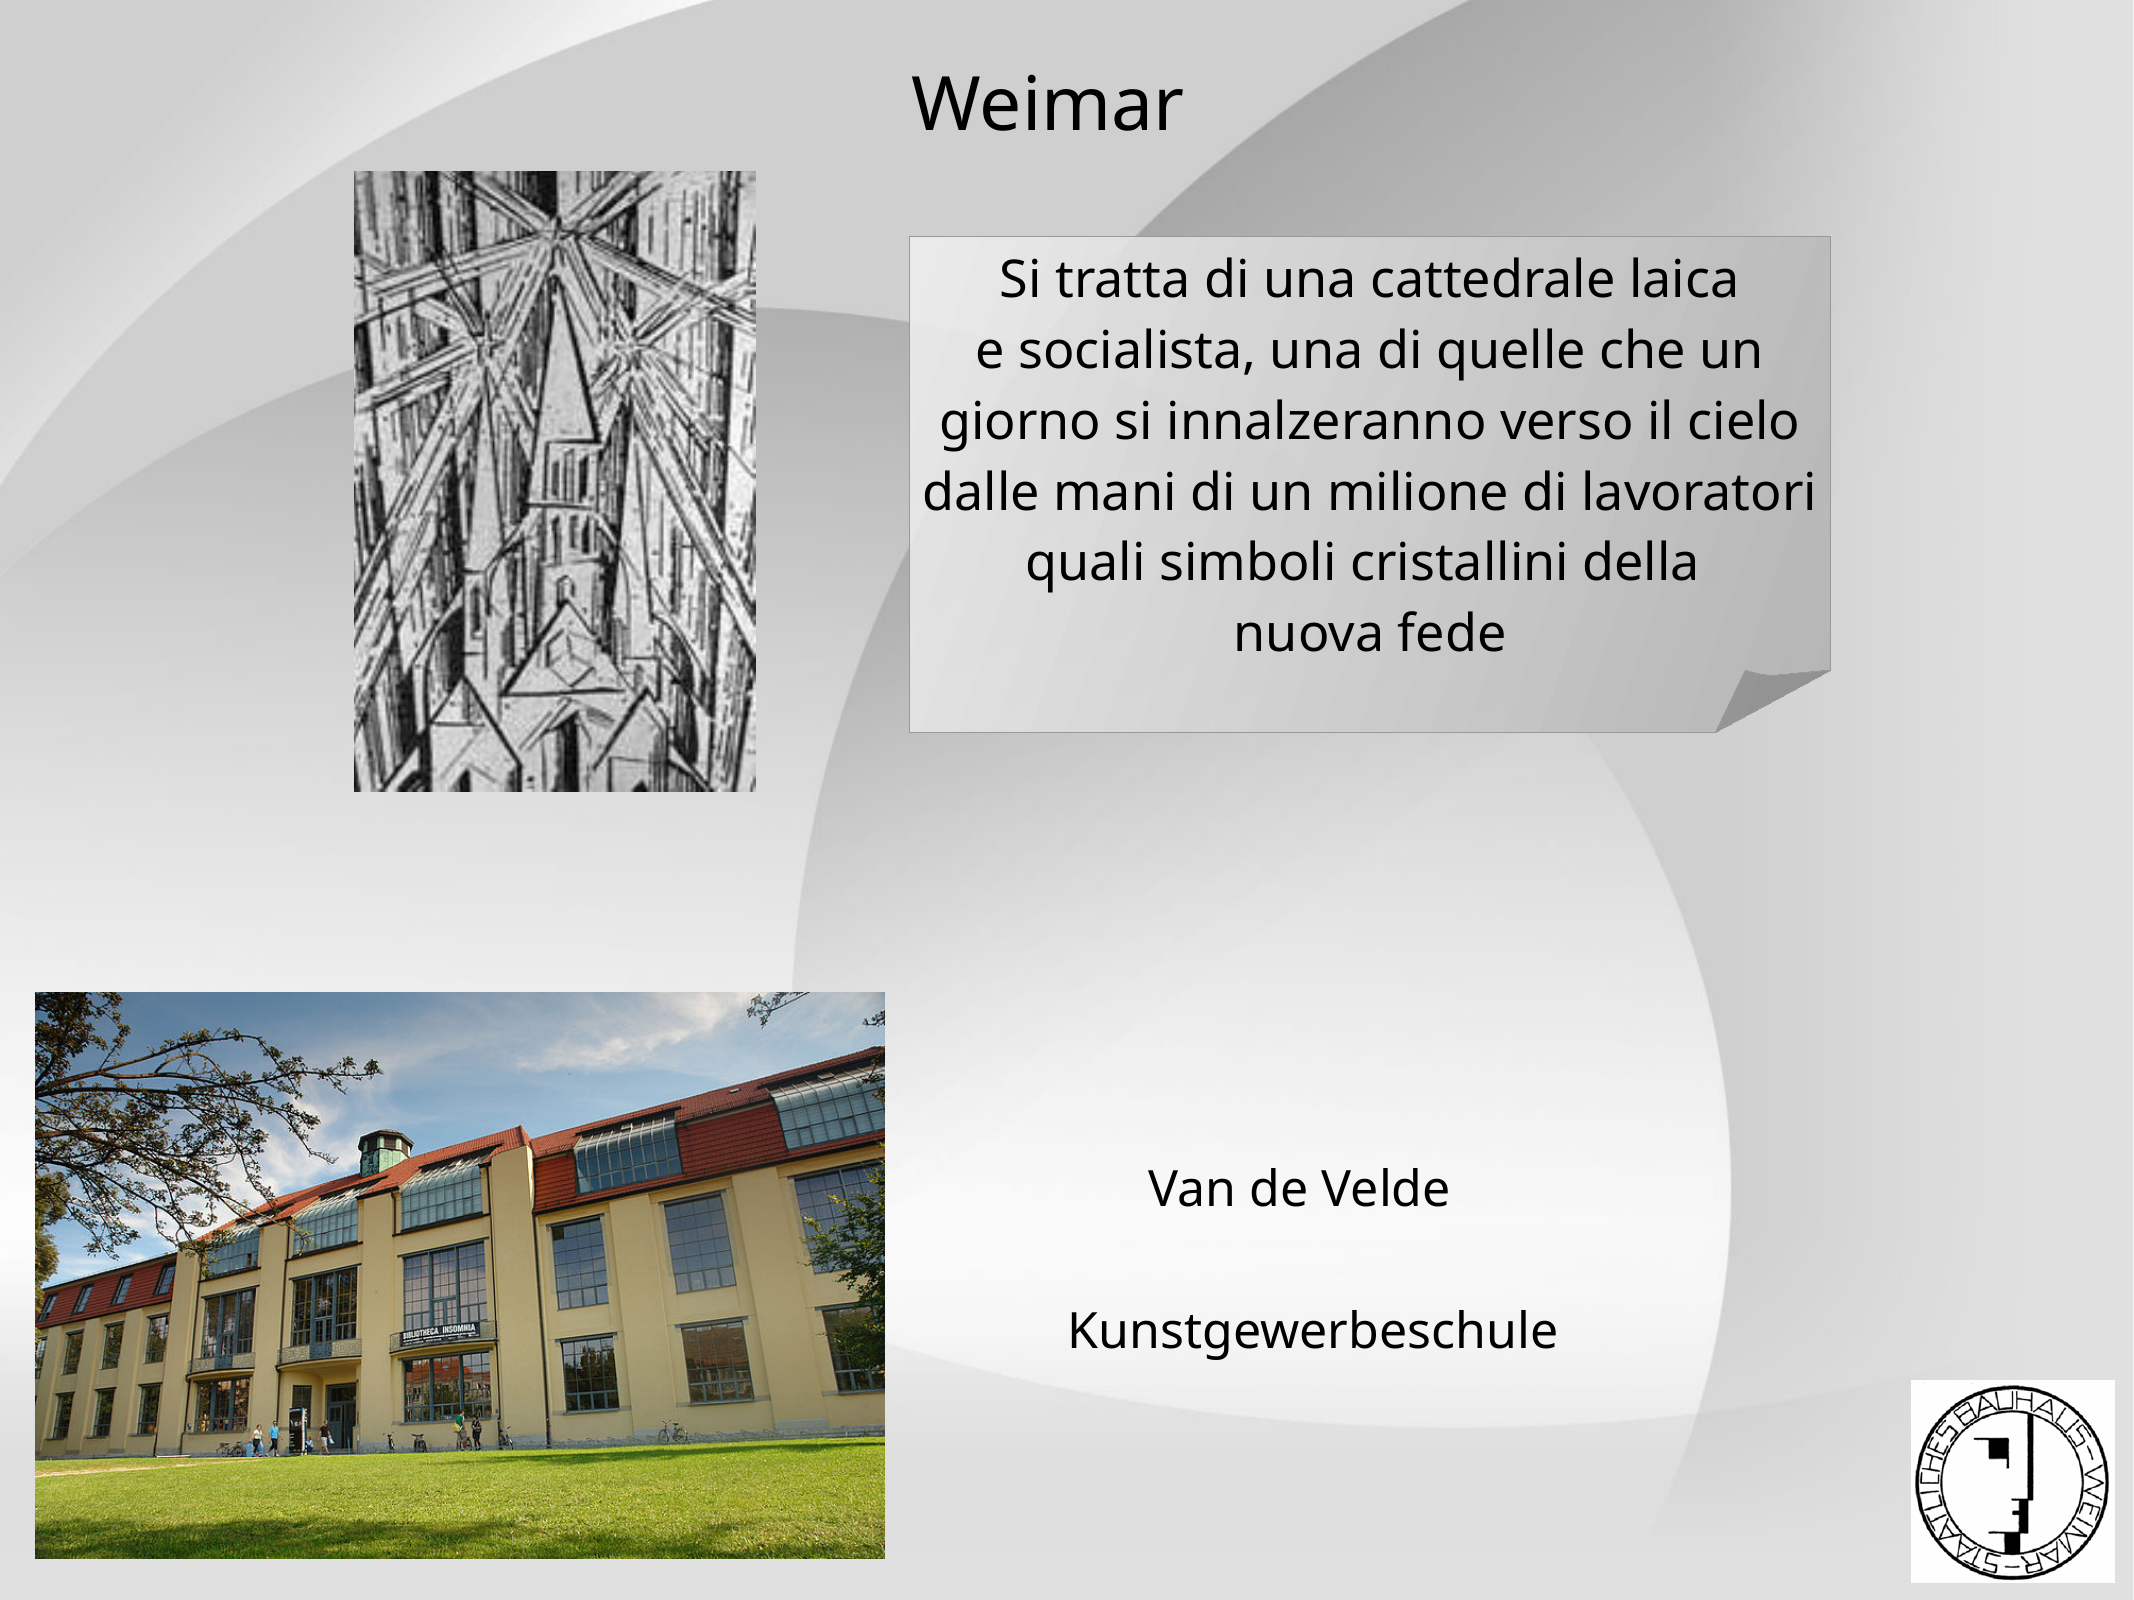

Weimar
Si tratta di una cattedrale laica
e socialista, una di quelle che un
giorno si innalzeranno verso il cielo
dalle mani di un milione di lavoratori
quali simboli cristallini della
nuova fede
Van de Velde
Kunstgewerbeschule